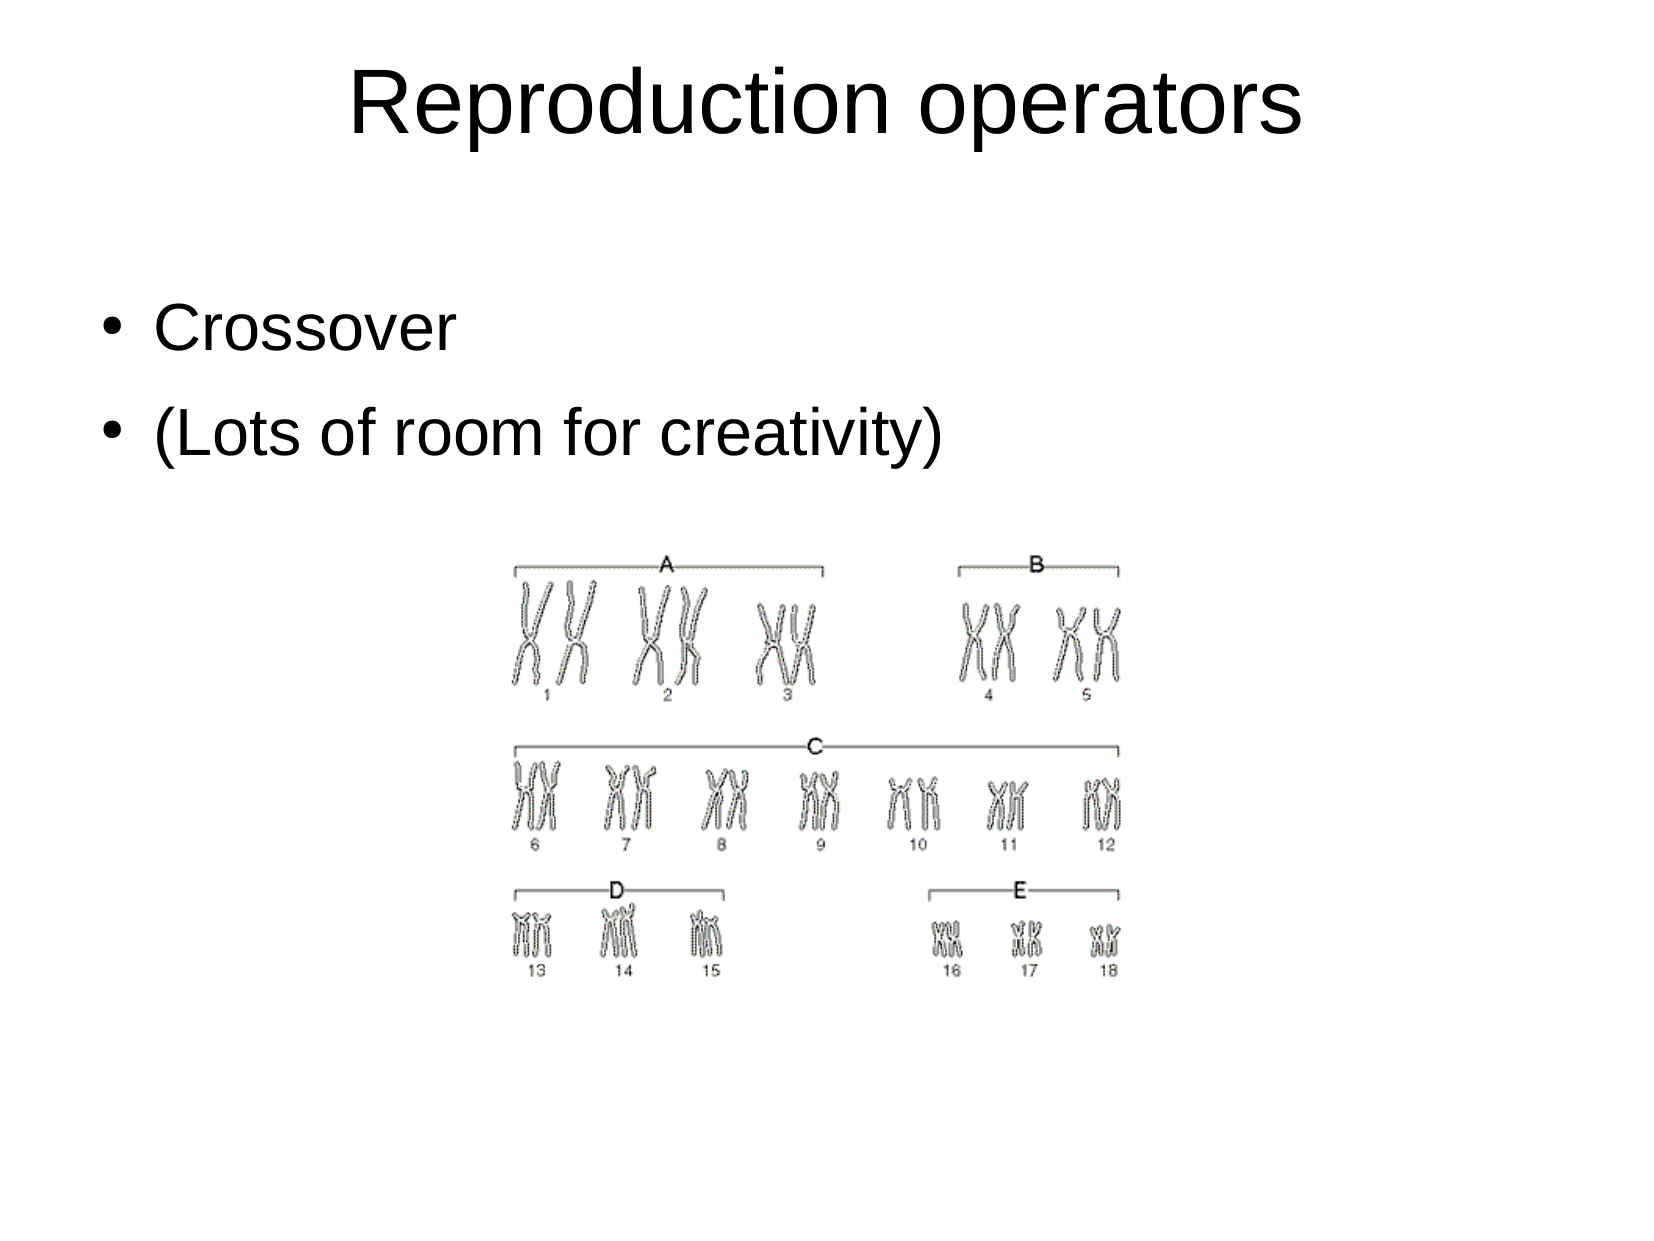

# Reproduction operators
Crossover
(Lots of room for creativity)